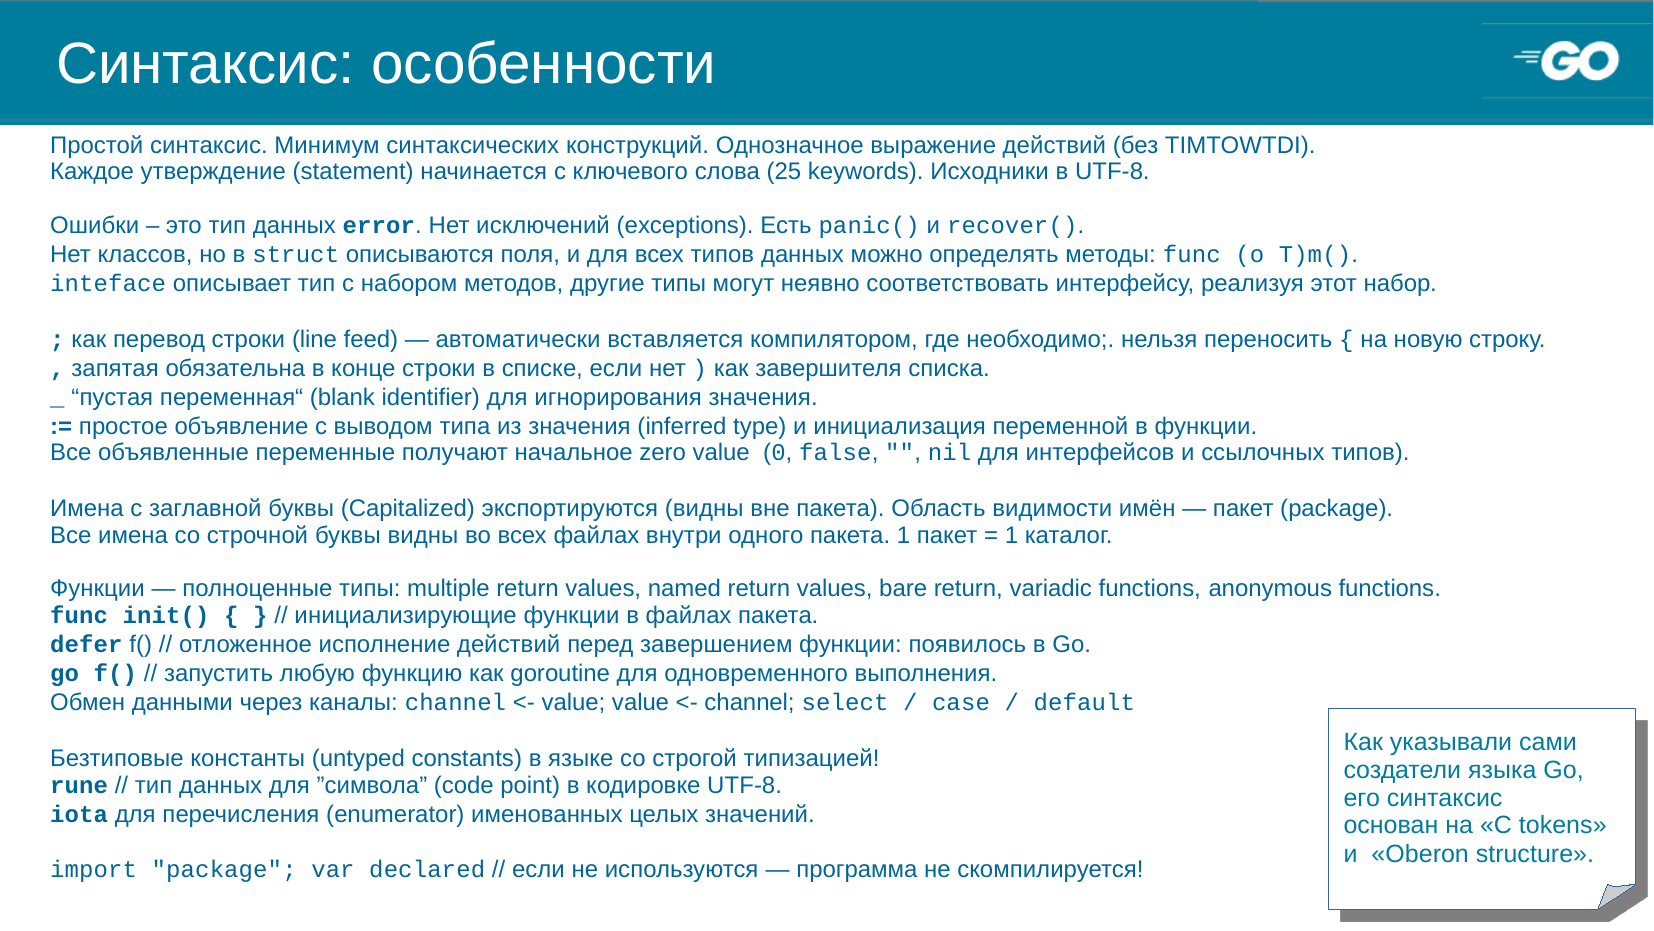

Синтаксис: особенности
Простой синтаксис. Минимум синтаксических конструкций. Однозначное выражение действий (без TIMTOWTDI).
Каждое утверждение (statement) начинается с ключевого слова (25 keywords). Исходники в UTF-8.
Ошибки – это тип данных error. Нет исключений (exceptions). Есть panic() и recover().
Нет классов, но в struct описываются поля, и для всех типов данных можно определять методы: func (o T)m().
inteface описывает тип с набором методов, другие типы могут неявно соответствовать интерфейсу, реализуя этот набор.
; как перевод строки (line feed) — автоматически вставляется компилятором, где необходимо;. нельзя переносить { на новую строку.
, запятая обязательна в конце строки в списке, если нет ) как завершителя списка.
_ “пустая переменная“ (blank identifier) для игнорирования значения.
:= простое объявление с выводом типа из значения (inferred type) и инициализация переменной в функции.
Все объявленные переменные получают начальное zero value (0, false, "", nil для интерфейсов и ссылочных типов).
Имена с заглавной буквы (Capitalized) экспортируются (видны вне пакета). Область видимости имён — пакет (package).
Все имена со строчной буквы видны во всех файлах внутри одного пакета. 1 пакет = 1 каталог.
Функции — полноценные типы: multiple return values, named return values, bare return, variadic functions, anonymous functions.
func init() { } // инициализирующие функции в файлах пакета.
defer f() // отложенное исполнение действий перед завершением функции: появилось в Go.
go f() // запустить любую функцию как goroutine для одновременного выполнения.
Обмен данными через каналы: channel <- value; value <- channel; select / case / default
Безтиповые константы (untyped constants) в языке со строгой типизацией!
rune // тип данных для ”символа” (code point) в кодировке UTF-8.
iota для перечисления (enumerator) именованных целых значений.
import "package"; var declared // если не используются — программа не скомпилируется!
Как указывали сами
создатели языка Go,
его синтаксис
основан на «C tokens»
и «Oberon structure».